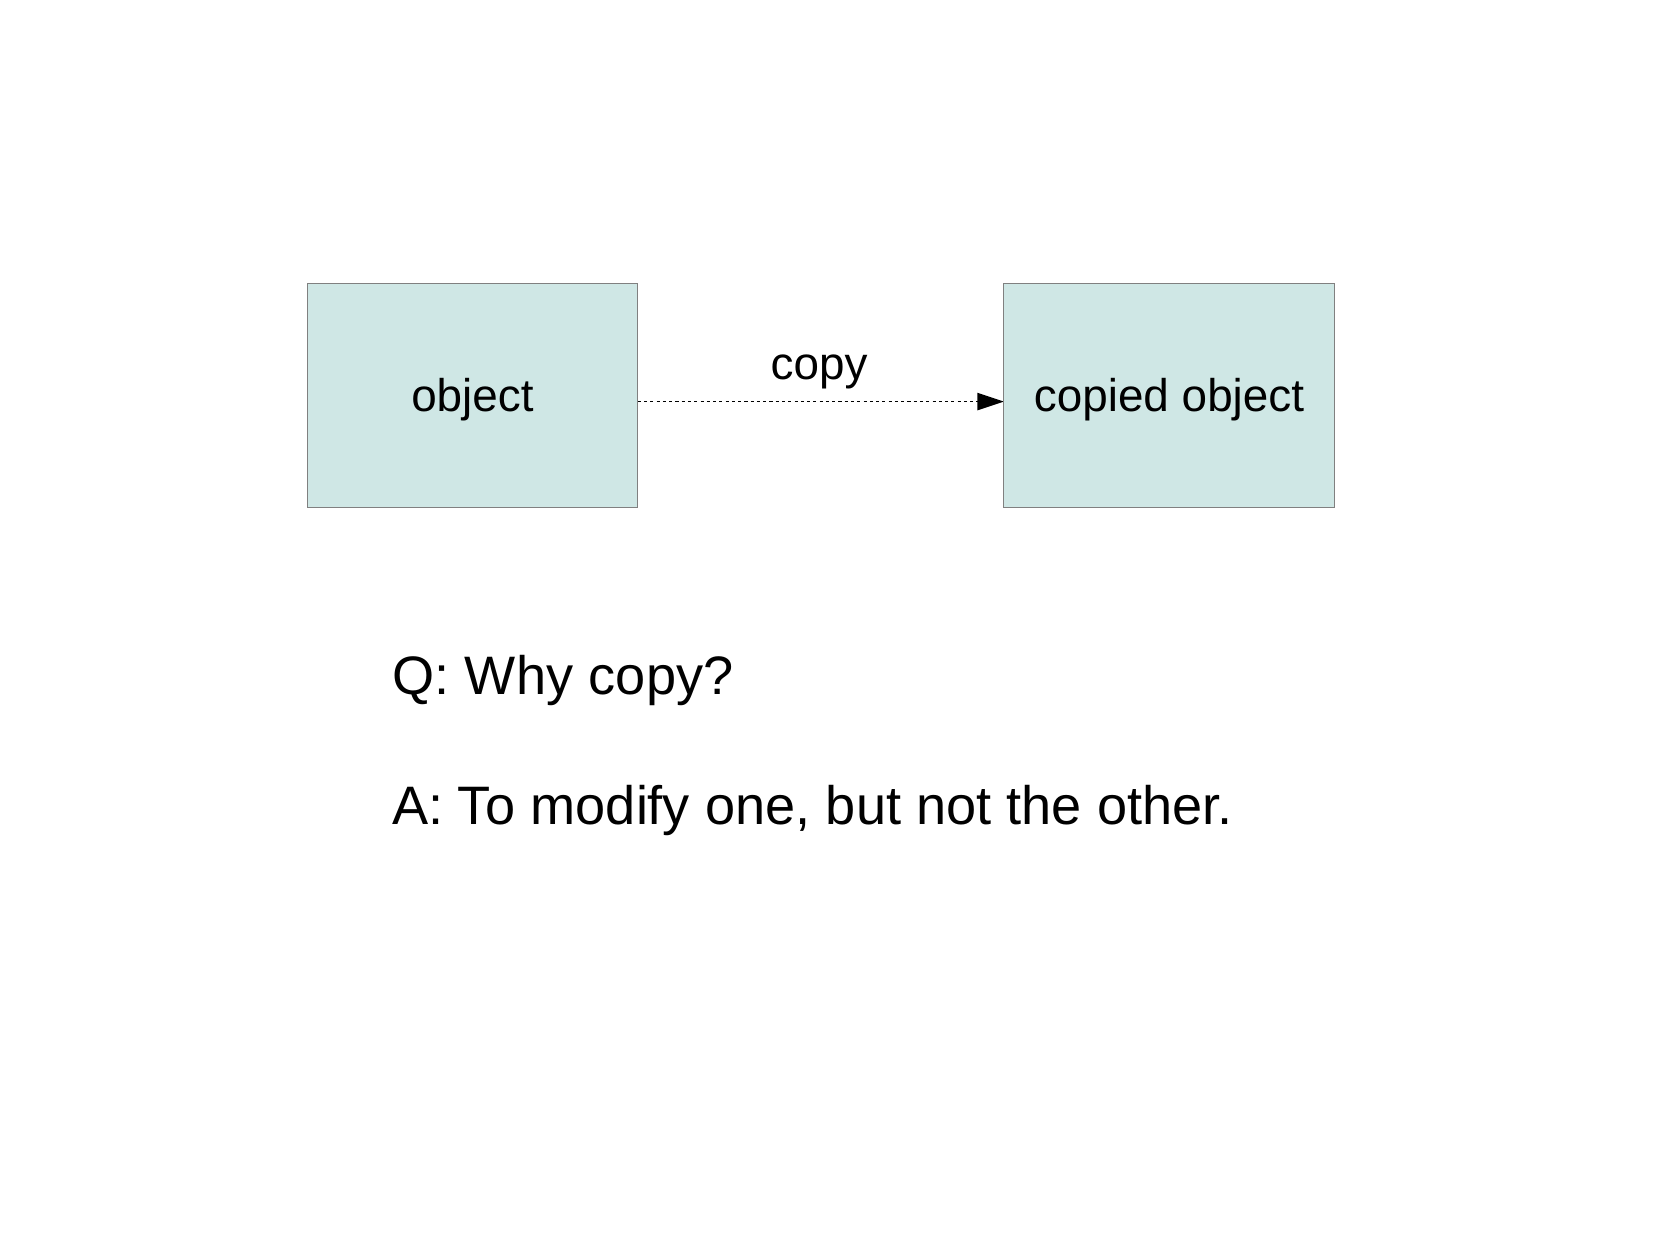

object
copied object
copy
Q: Why copy?
A: To modify one, but not the other.